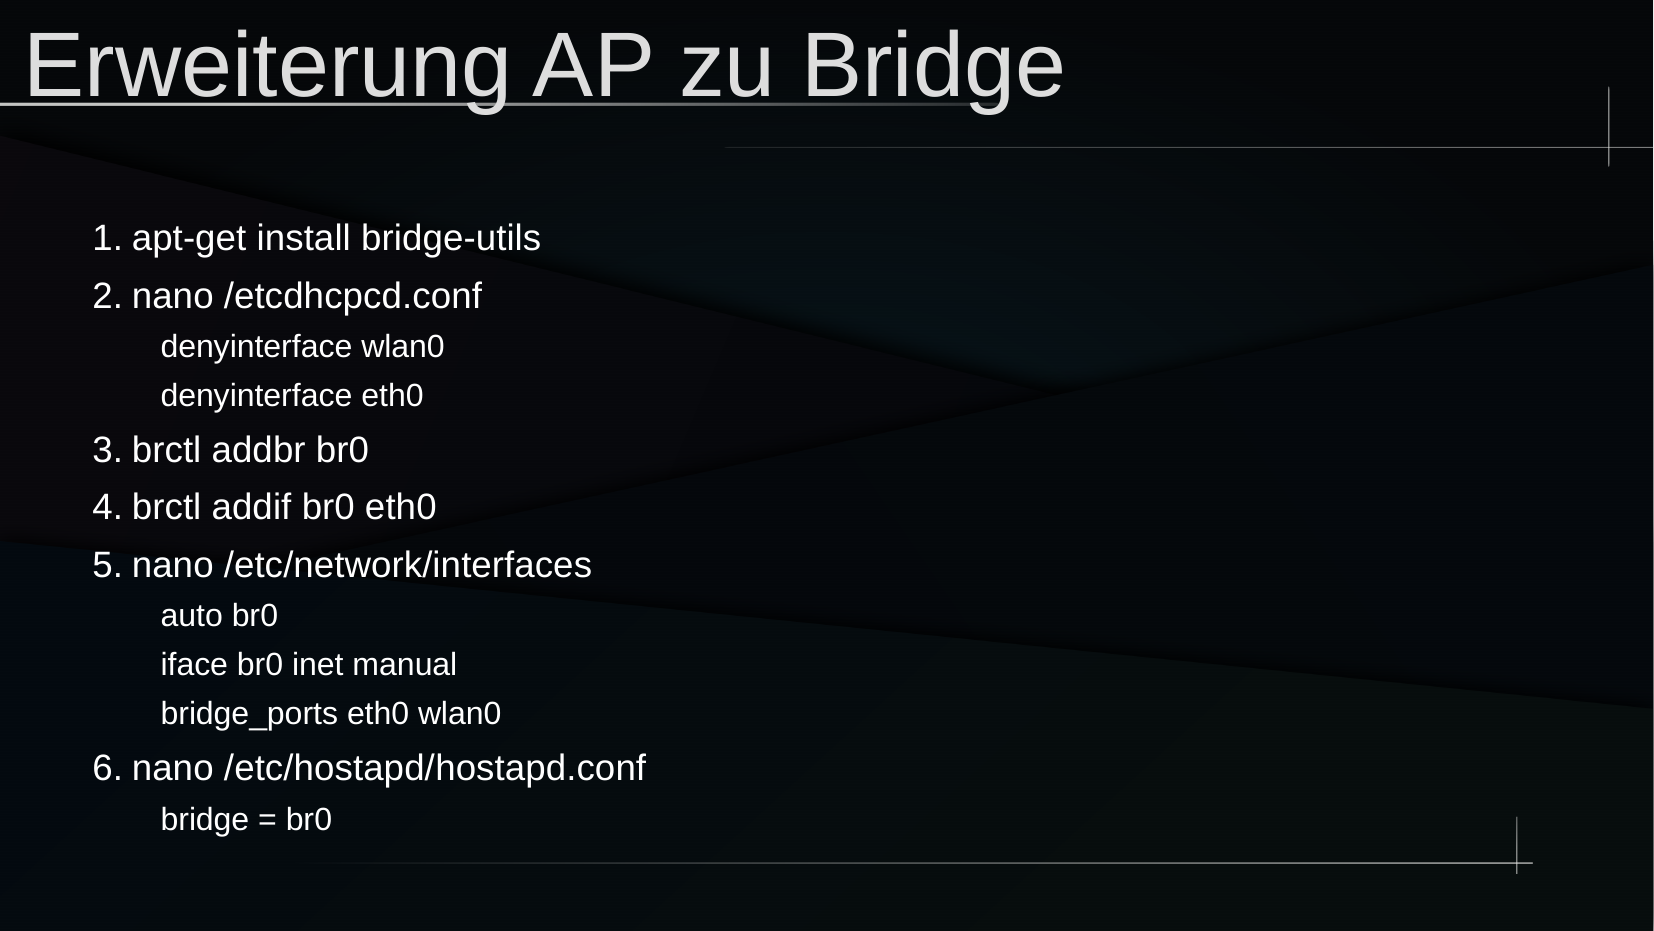

# Erweiterung AP zu Bridge
 apt-get install bridge-utils
 nano /etcdhcpcd.conf
denyinterface wlan0
denyinterface eth0
 brctl addbr br0
 brctl addif br0 eth0
 nano /etc/network/interfaces
auto br0
iface br0 inet manual
bridge_ports eth0 wlan0
 nano /etc/hostapd/hostapd.conf
bridge = br0